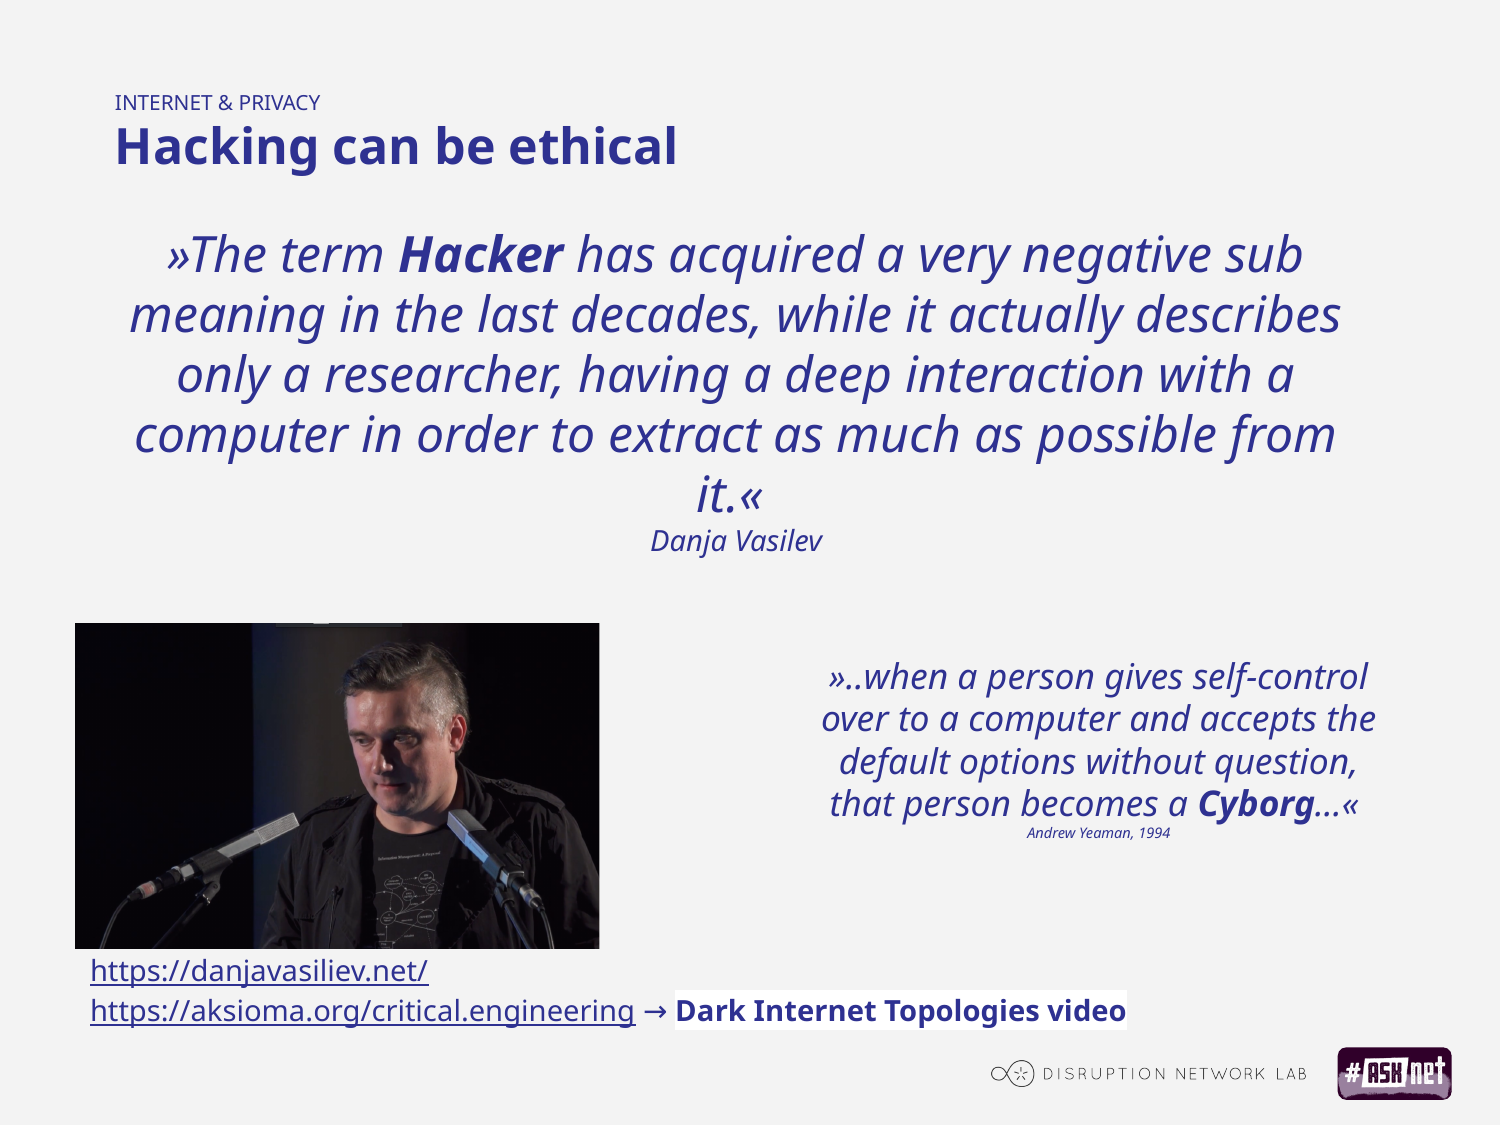

INTERNET & PRIVACY
Hacking can be ethical
»The term Hacker has acquired a very negative sub meaning in the last decades, while it actually describes only a researcher, having a deep interaction with a computer in order to extract as much as possible from it.«
Danja Vasilev
»..when a person gives self-control over to a computer and accepts the default options without question, that person becomes a Cyborg...«
Andrew Yeaman, 1994
https://danjavasiliev.net/
https://aksioma.org/critical.engineering → Dark Internet Topologies video